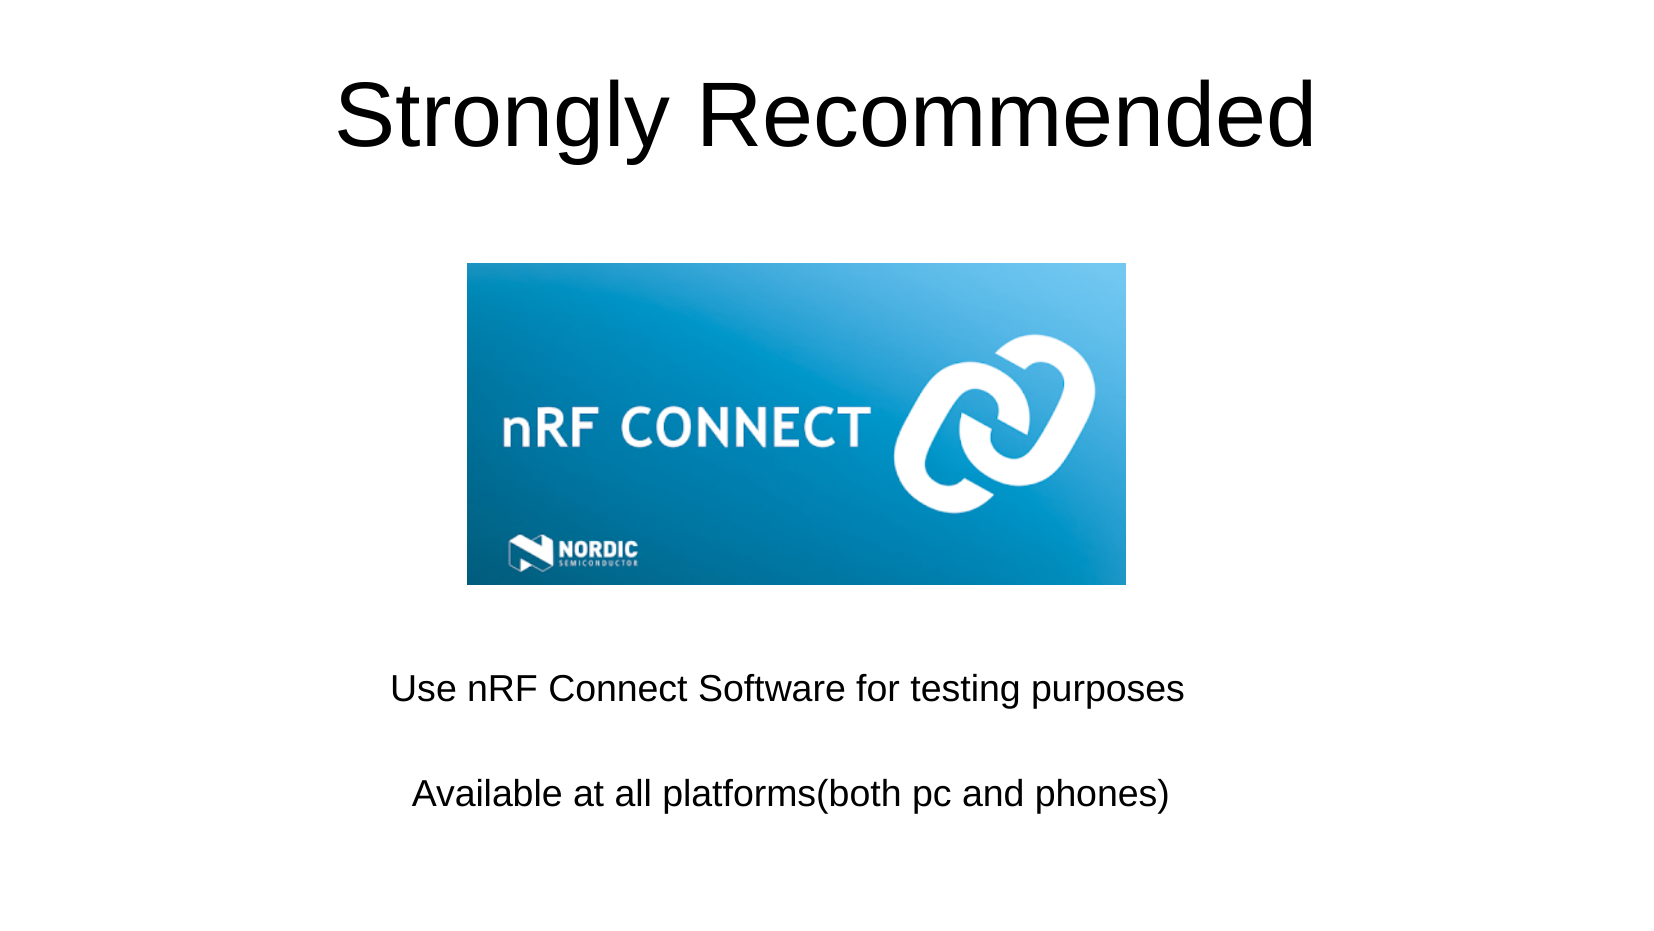

# Strongly Recommended
Use nRF Connect Software for testing purposes
Available at all platforms(both pc and phones)